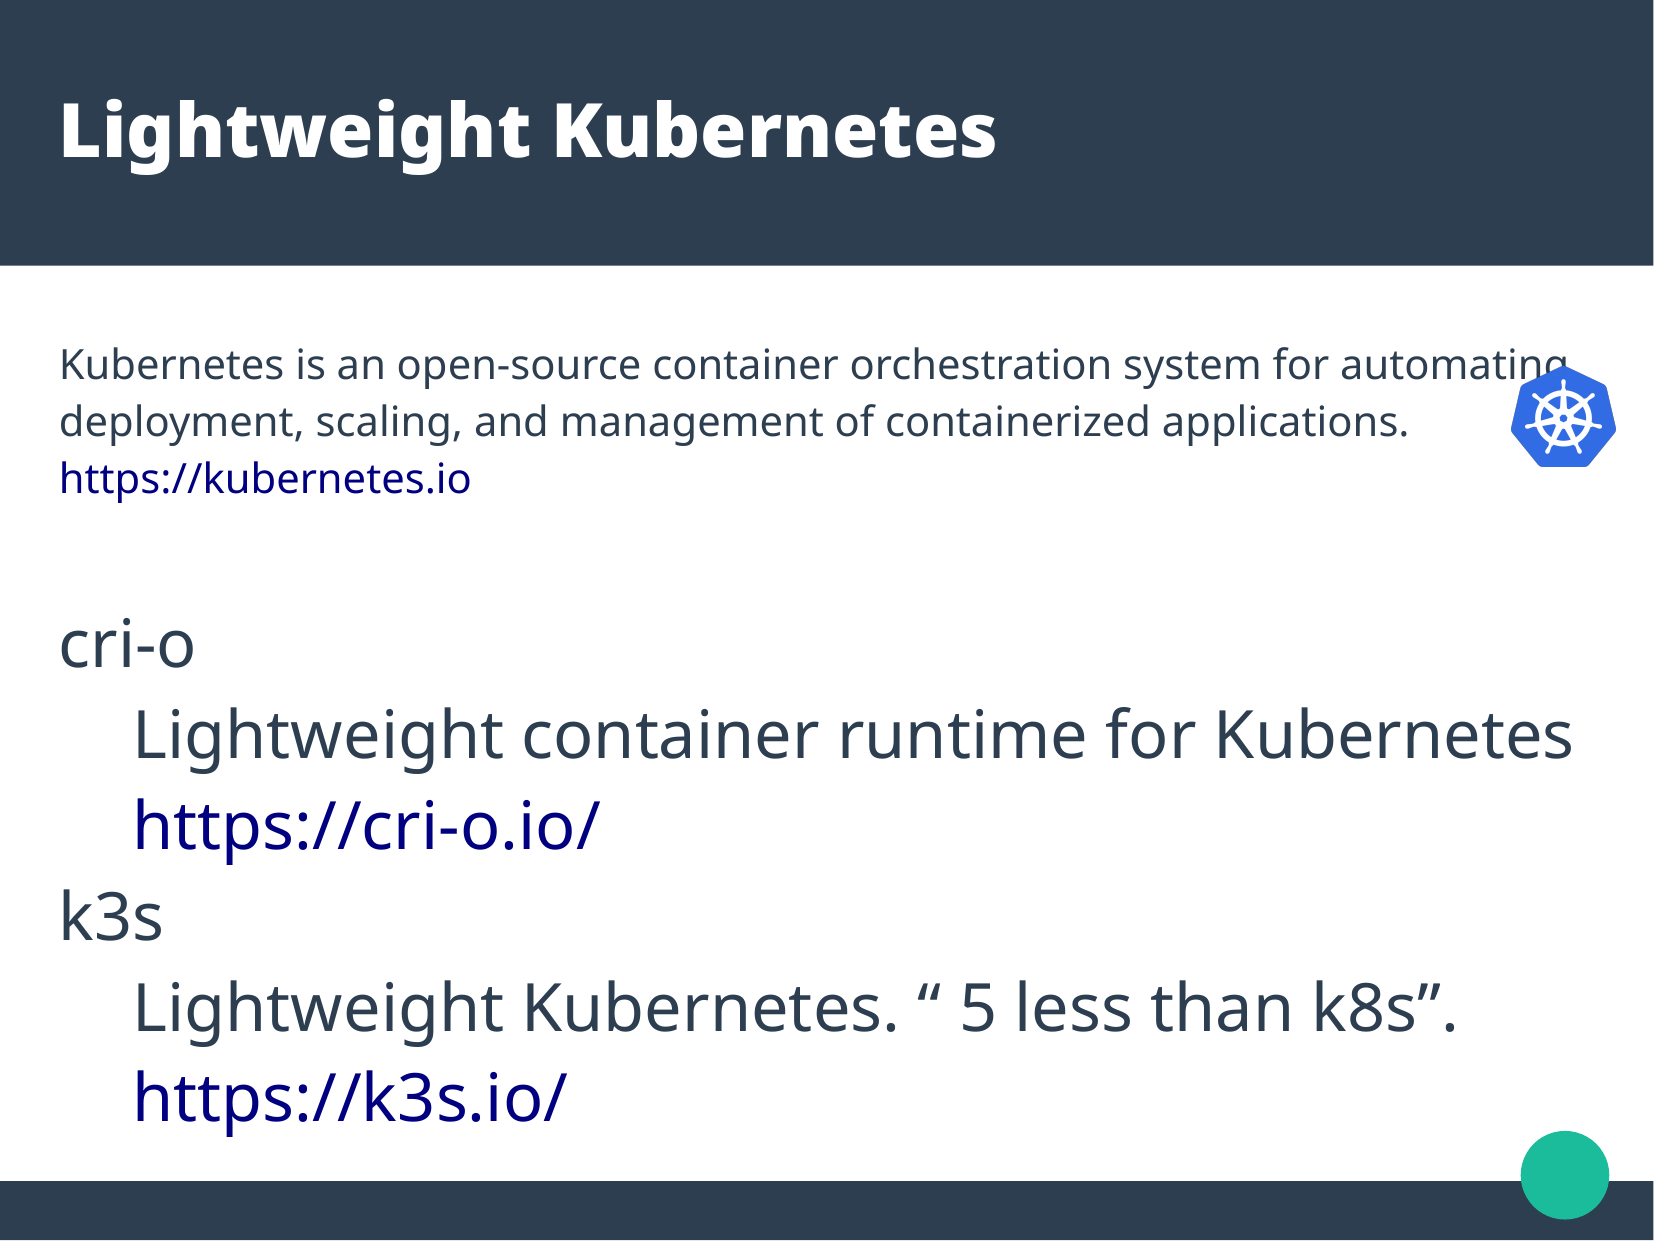

# Lightweight Kubernetes
Kubernetes is an open-source container orchestration system for automating deployment, scaling, and management of containerized applications.
https://kubernetes.io
cri-o
Lightweight container runtime for Kubernetes
https://cri-o.io/
k3s
Lightweight Kubernetes. “ 5 less than k8s”.
https://k3s.io/